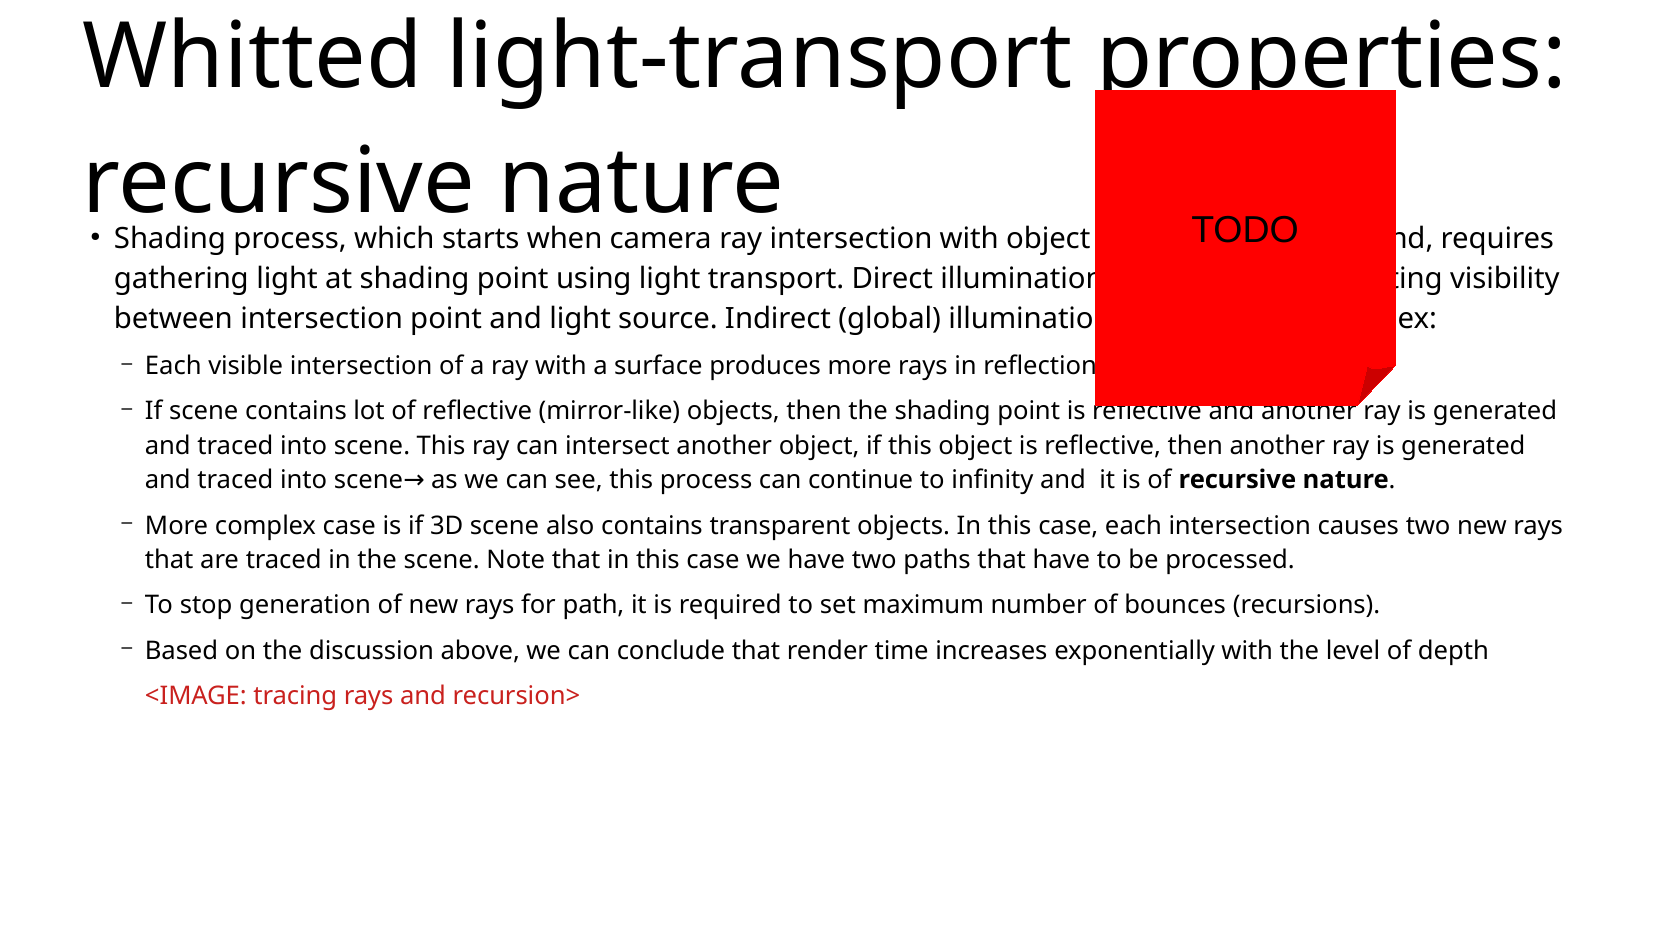

# Whitted light-transport properties: recursive nature
TODO
Shading process, which starts when camera ray intersection with object in the 3D scene is found, requires gathering light at shading point using light transport. Direct illumination only is about computing visibility between intersection point and light source. Indirect (global) illumination is much more complex:
Each visible intersection of a ray with a surface produces more rays in reflection/refraction direction.
If scene contains lot of reflective (mirror-like) objects, then the shading point is reflective and another ray is generated and traced into scene. This ray can intersect another object, if this object is reflective, then another ray is generated and traced into scene→ as we can see, this process can continue to infinity and it is of recursive nature.
More complex case is if 3D scene also contains transparent objects. In this case, each intersection causes two new rays that are traced in the scene. Note that in this case we have two paths that have to be processed.
To stop generation of new rays for path, it is required to set maximum number of bounces (recursions).
Based on the discussion above, we can conclude that render time increases exponentially with the level of depth
<IMAGE: tracing rays and recursion>